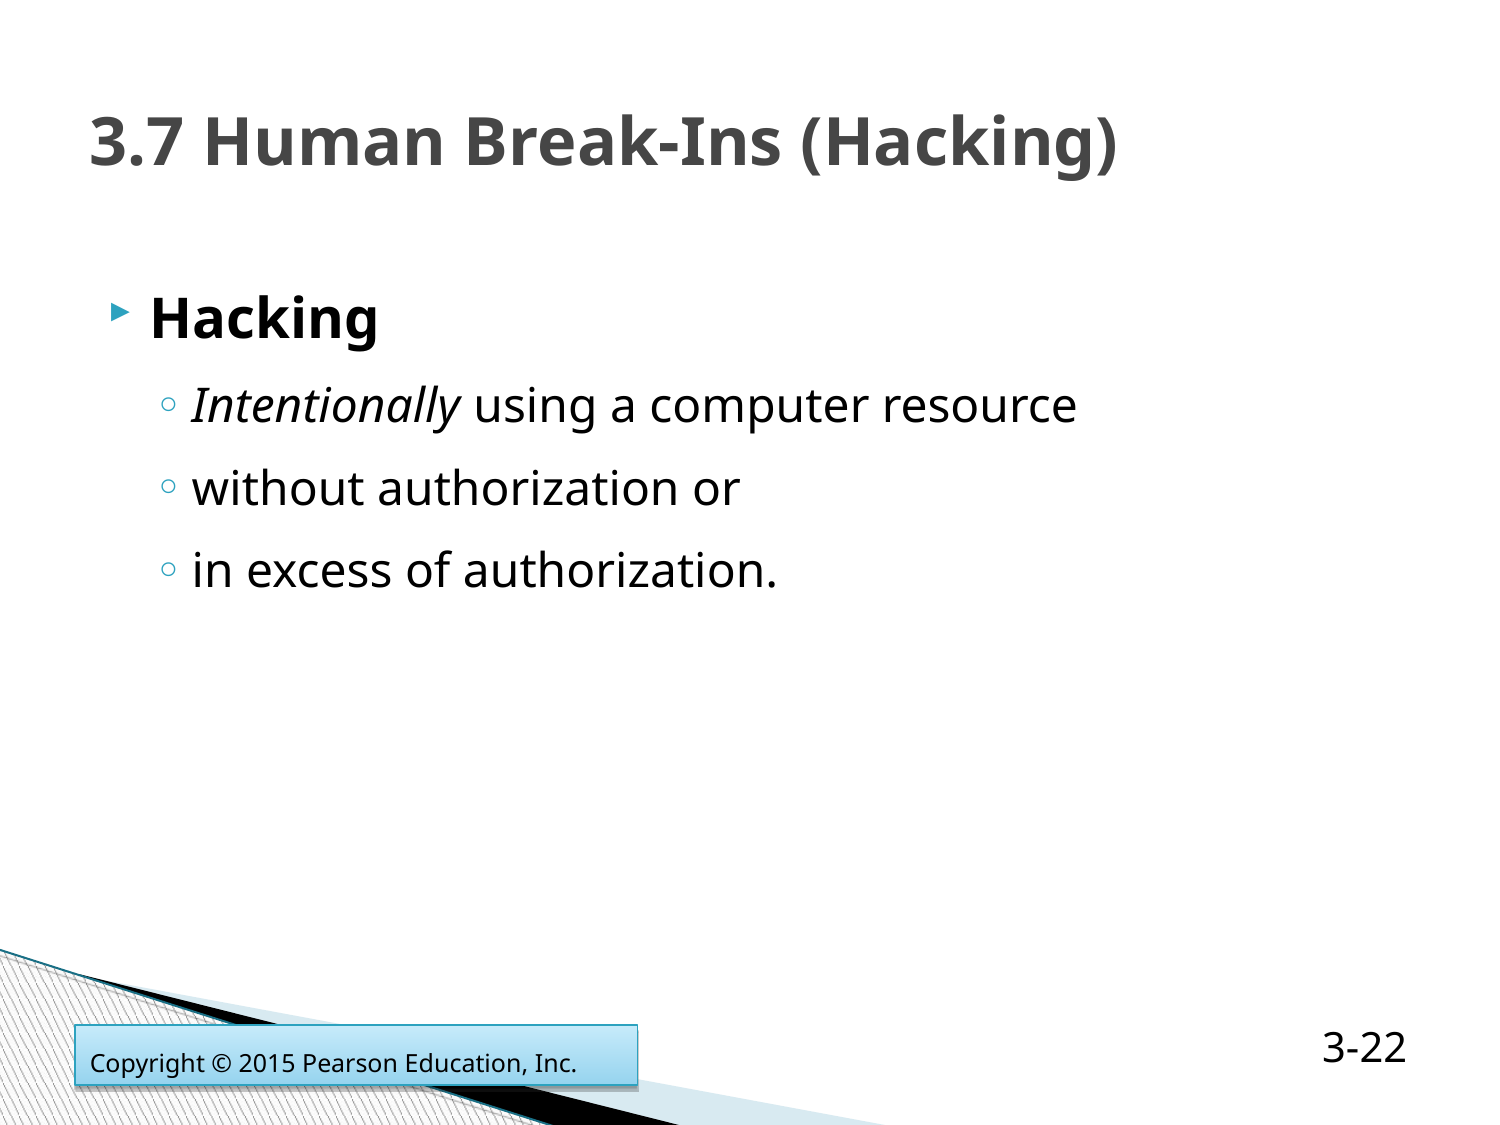

3.7 Human Break-Ins (Hacking)
# Hacking
Intentionally using a computer resource
without authorization or
in excess of authorization.
Copyright © 2015 Pearson Education, Inc.